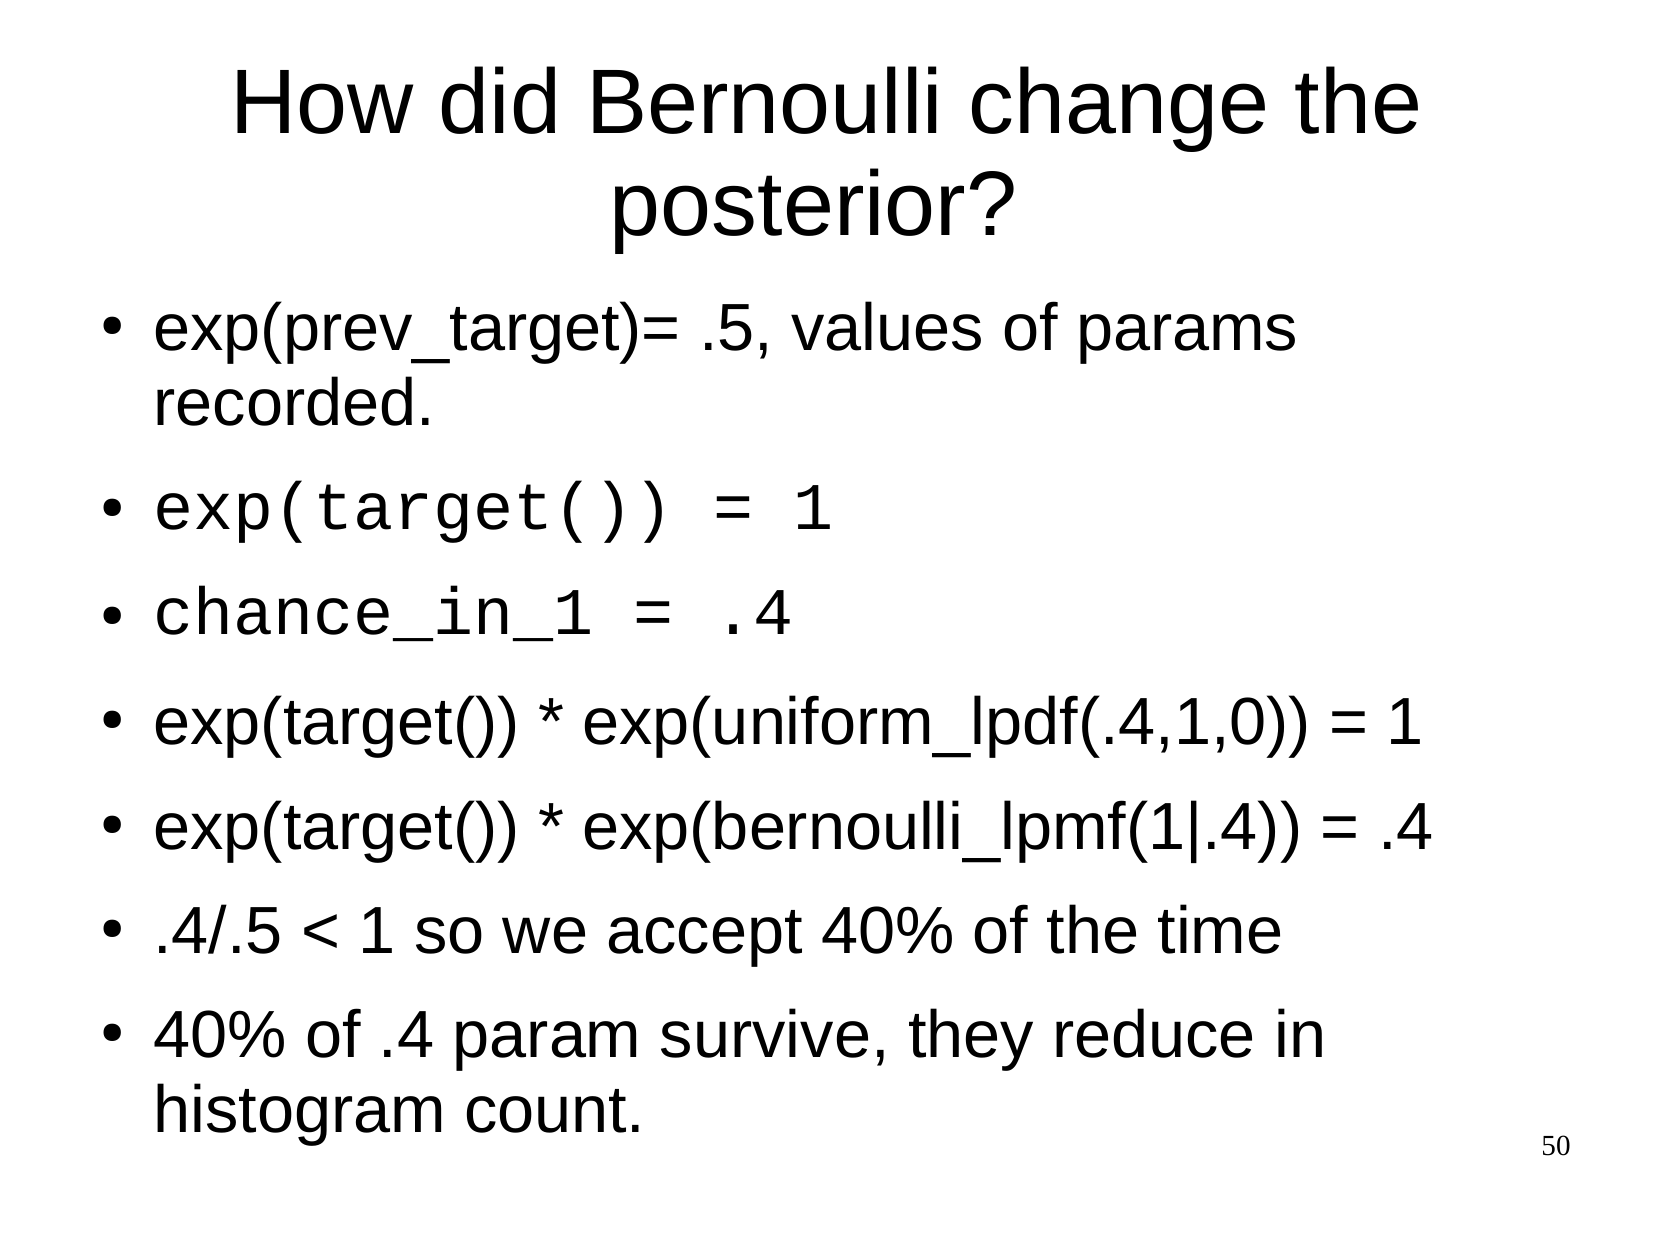

# How did Bernoulli change the posterior?
exp(prev_target)= .5, values of params recorded.
exp(target()) = 1
chance_in_1 = .4
exp(target()) * exp(uniform_lpdf(.4,1,0)) = 1
exp(target()) * exp(bernoulli_lpmf(1|.4)) = .4
.4/.5 < 1 so we accept 40% of the time
40% of .4 param survive, they reduce in histogram count.
50